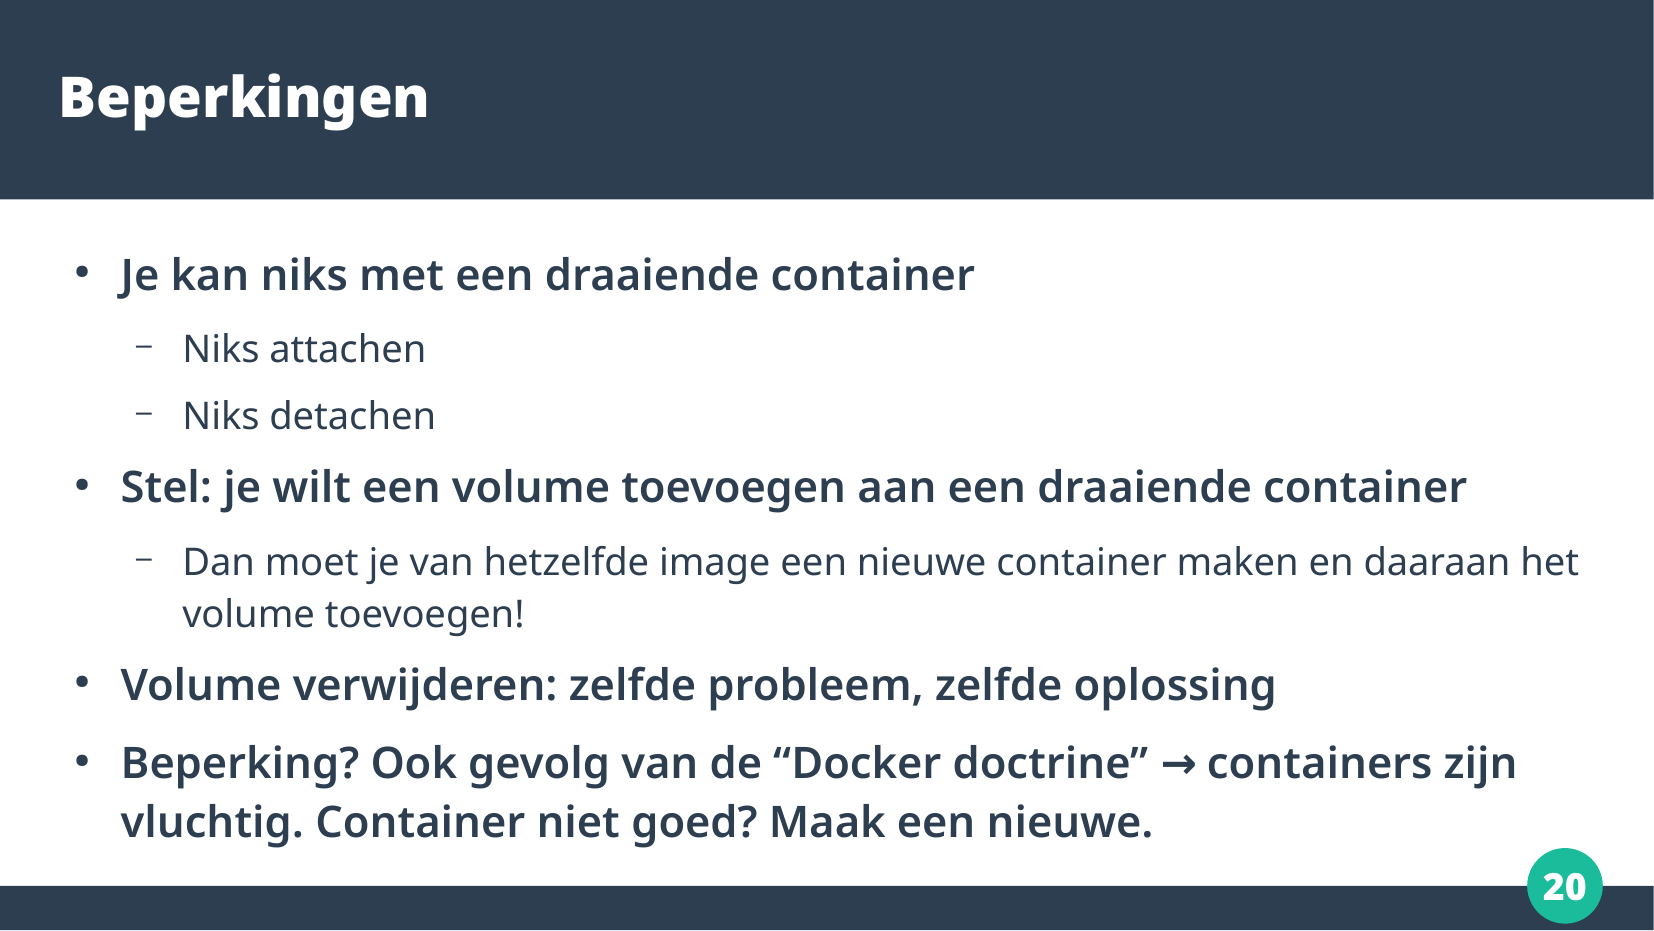

# Beperkingen
Je kan niks met een draaiende container
Niks attachen
Niks detachen
Stel: je wilt een volume toevoegen aan een draaiende container
Dan moet je van hetzelfde image een nieuwe container maken en daaraan het volume toevoegen!
Volume verwijderen: zelfde probleem, zelfde oplossing
Beperking? Ook gevolg van de “Docker doctrine” → containers zijn vluchtig. Container niet goed? Maak een nieuwe.